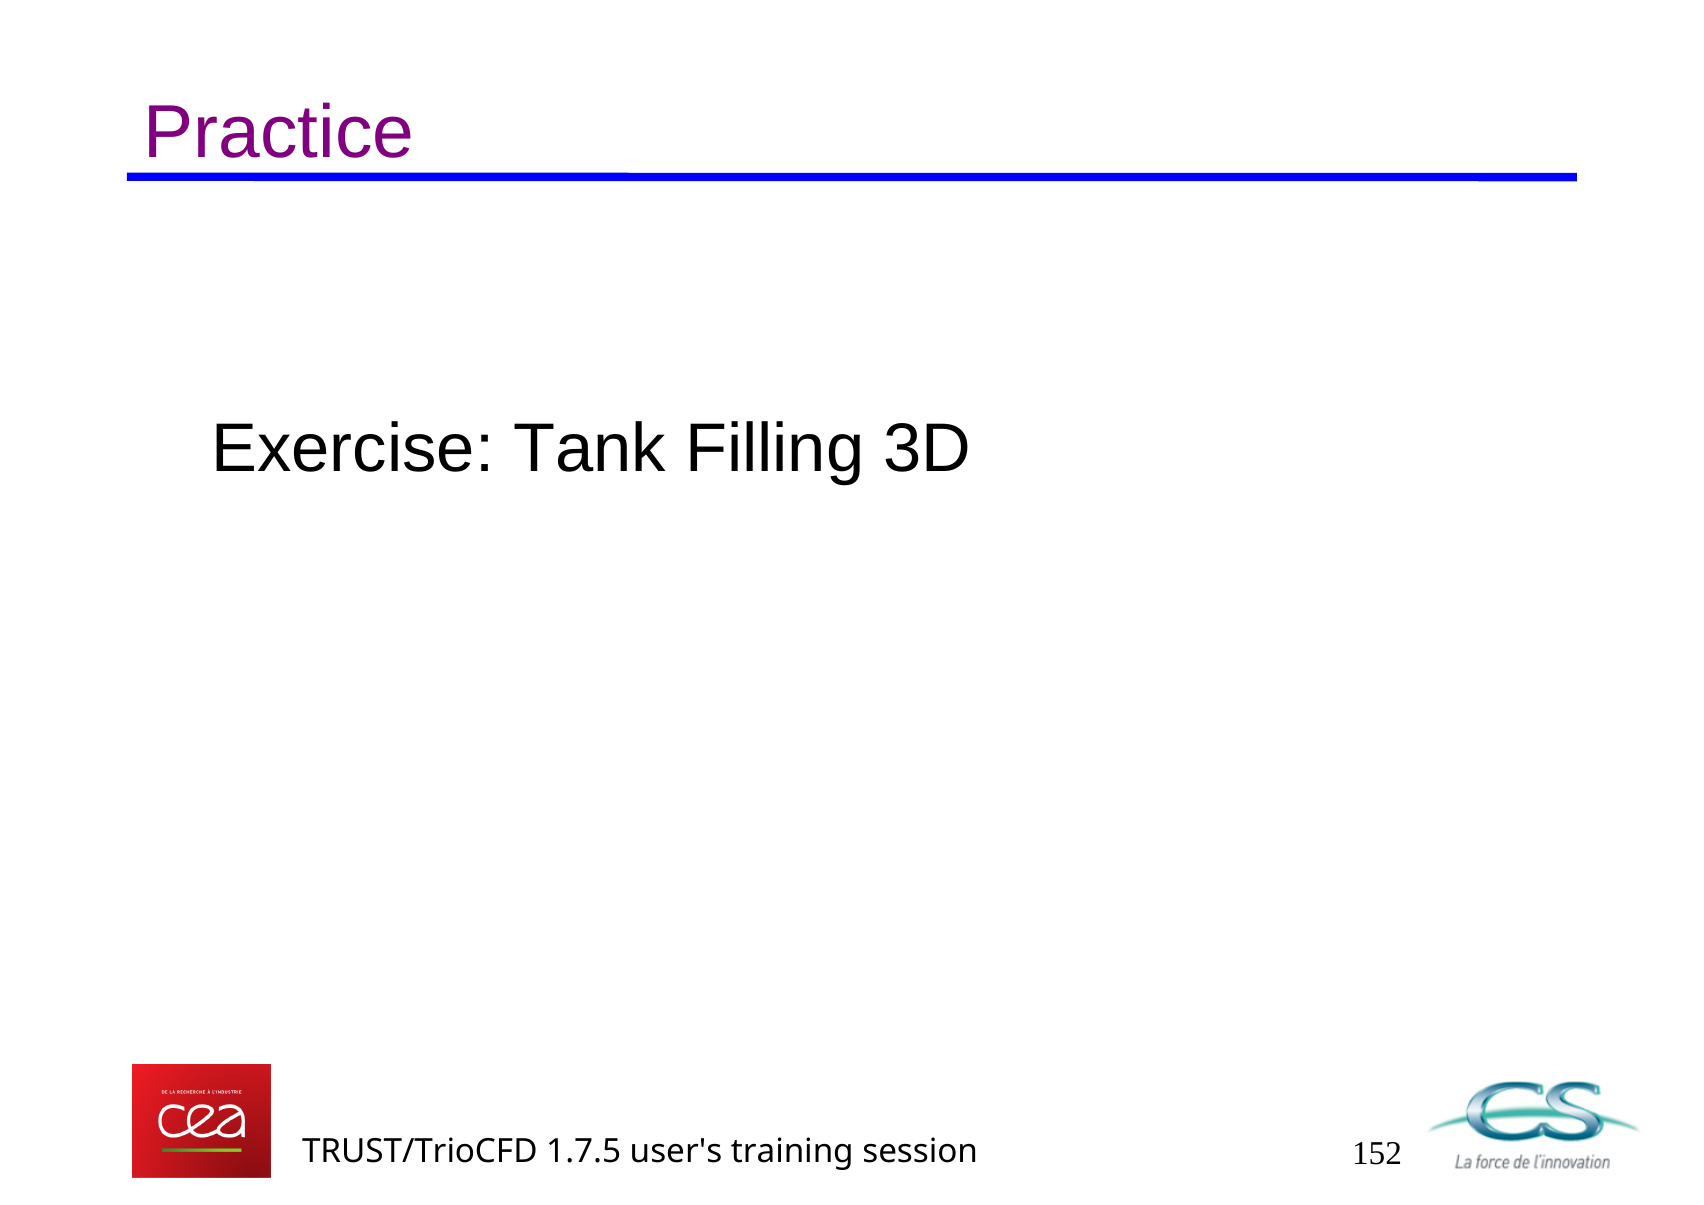

# Practice
Exercise: Tank Filling 3D
TRUST/TrioCFD 1.7.5 user's training session
152